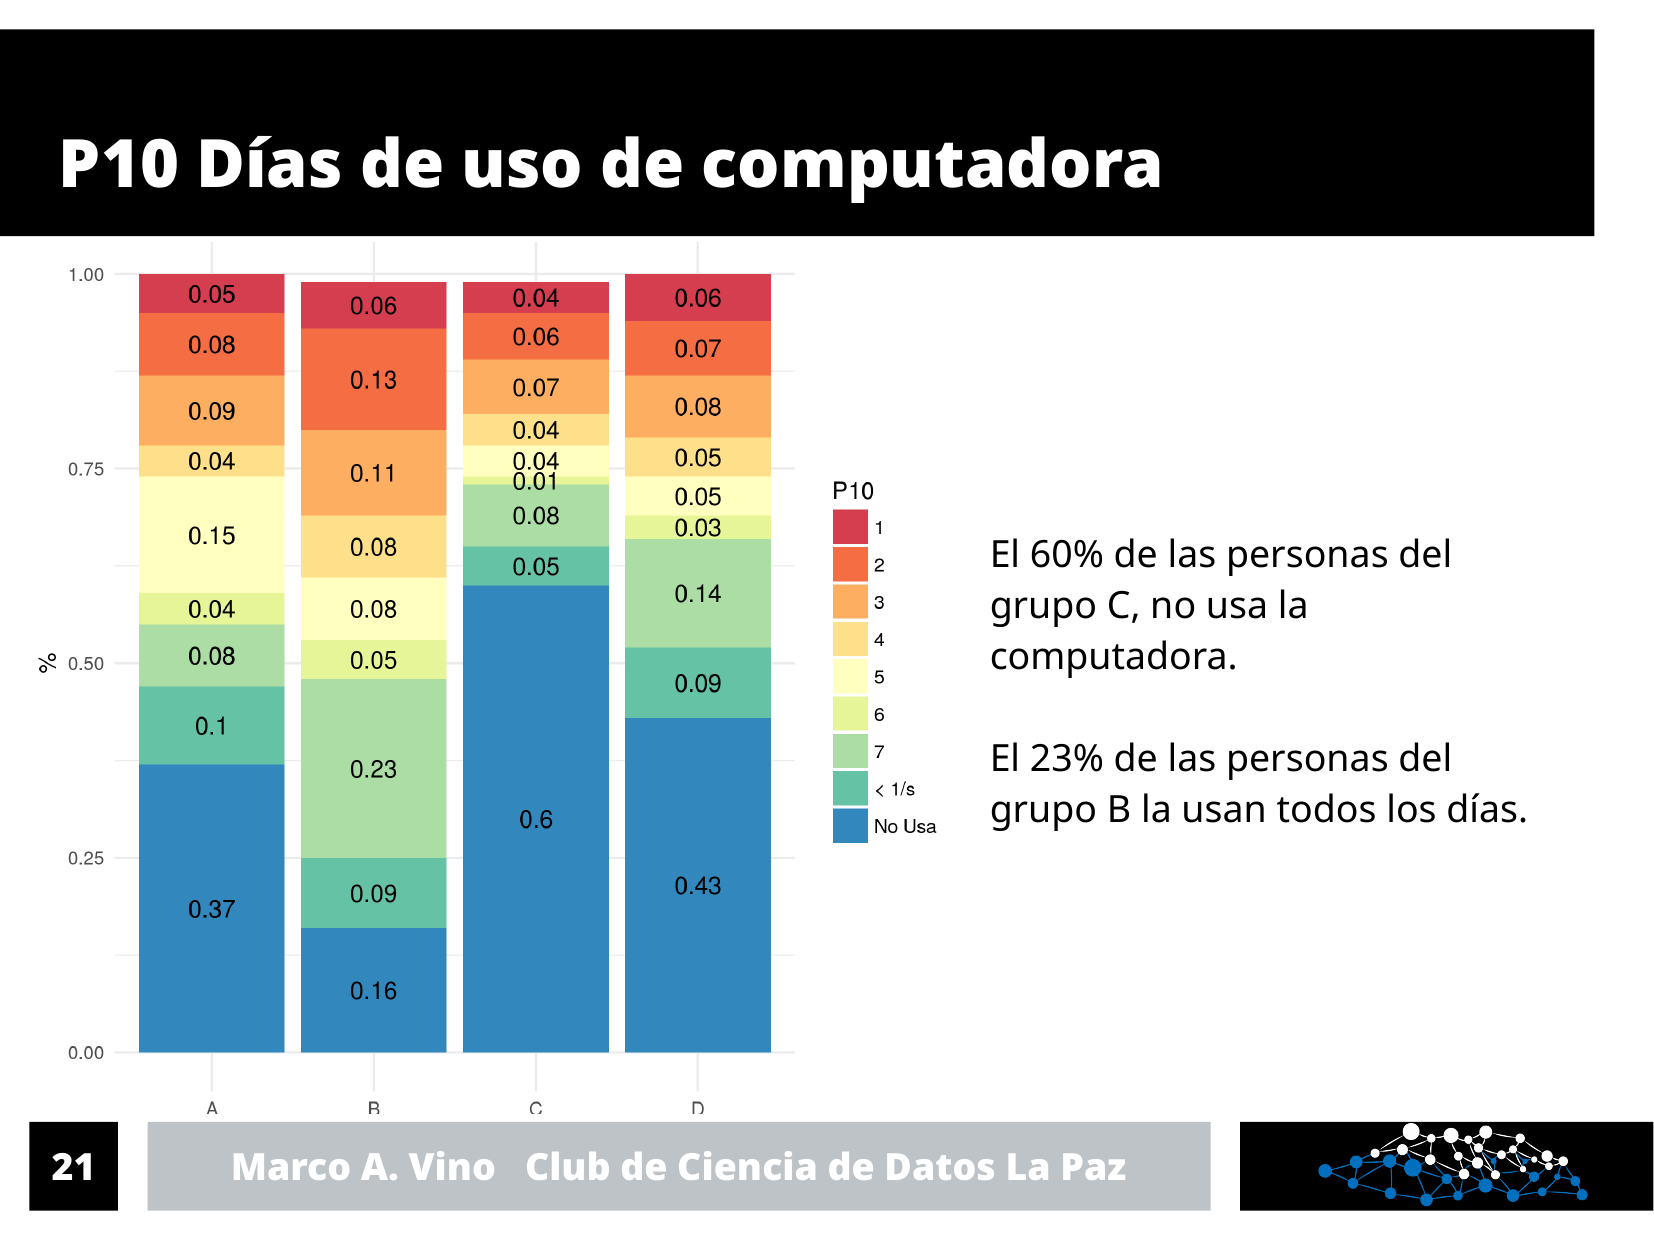

# P10 Días de uso de computadora
El 60% de las personas del grupo C, no usa la computadora.
El 23% de las personas del grupo B la usan todos los días.
21